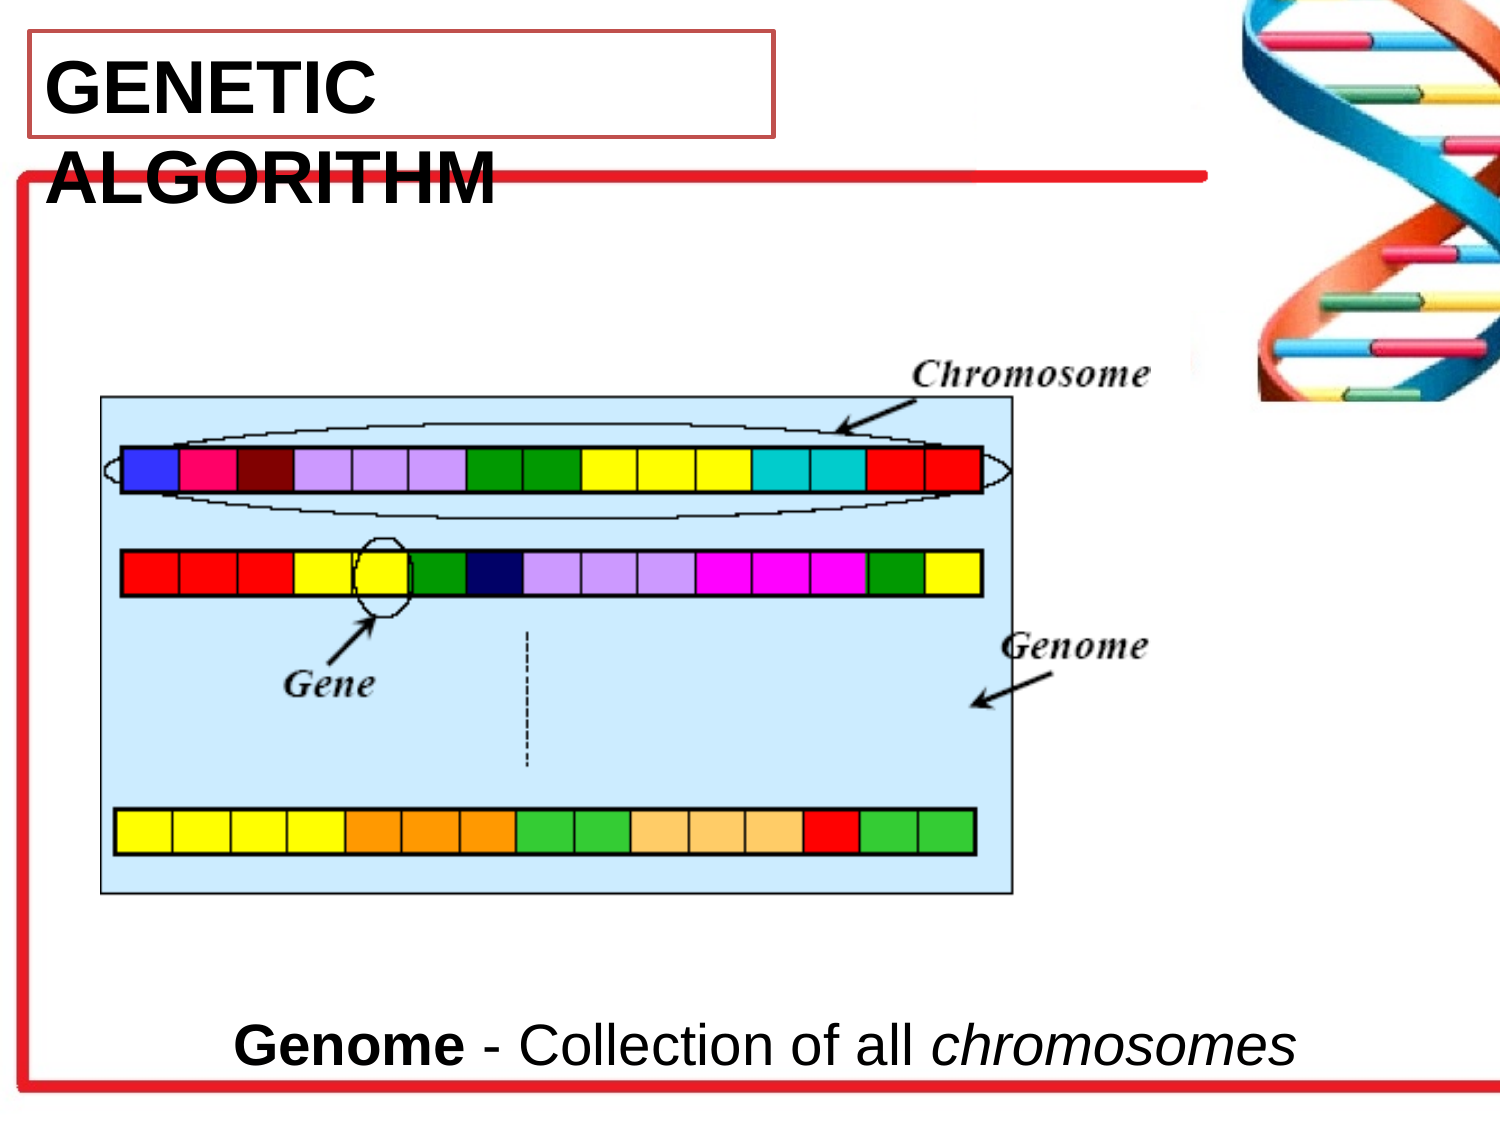

GENETIC ALGORITHM
#
Genome - Collection of all chromosomes